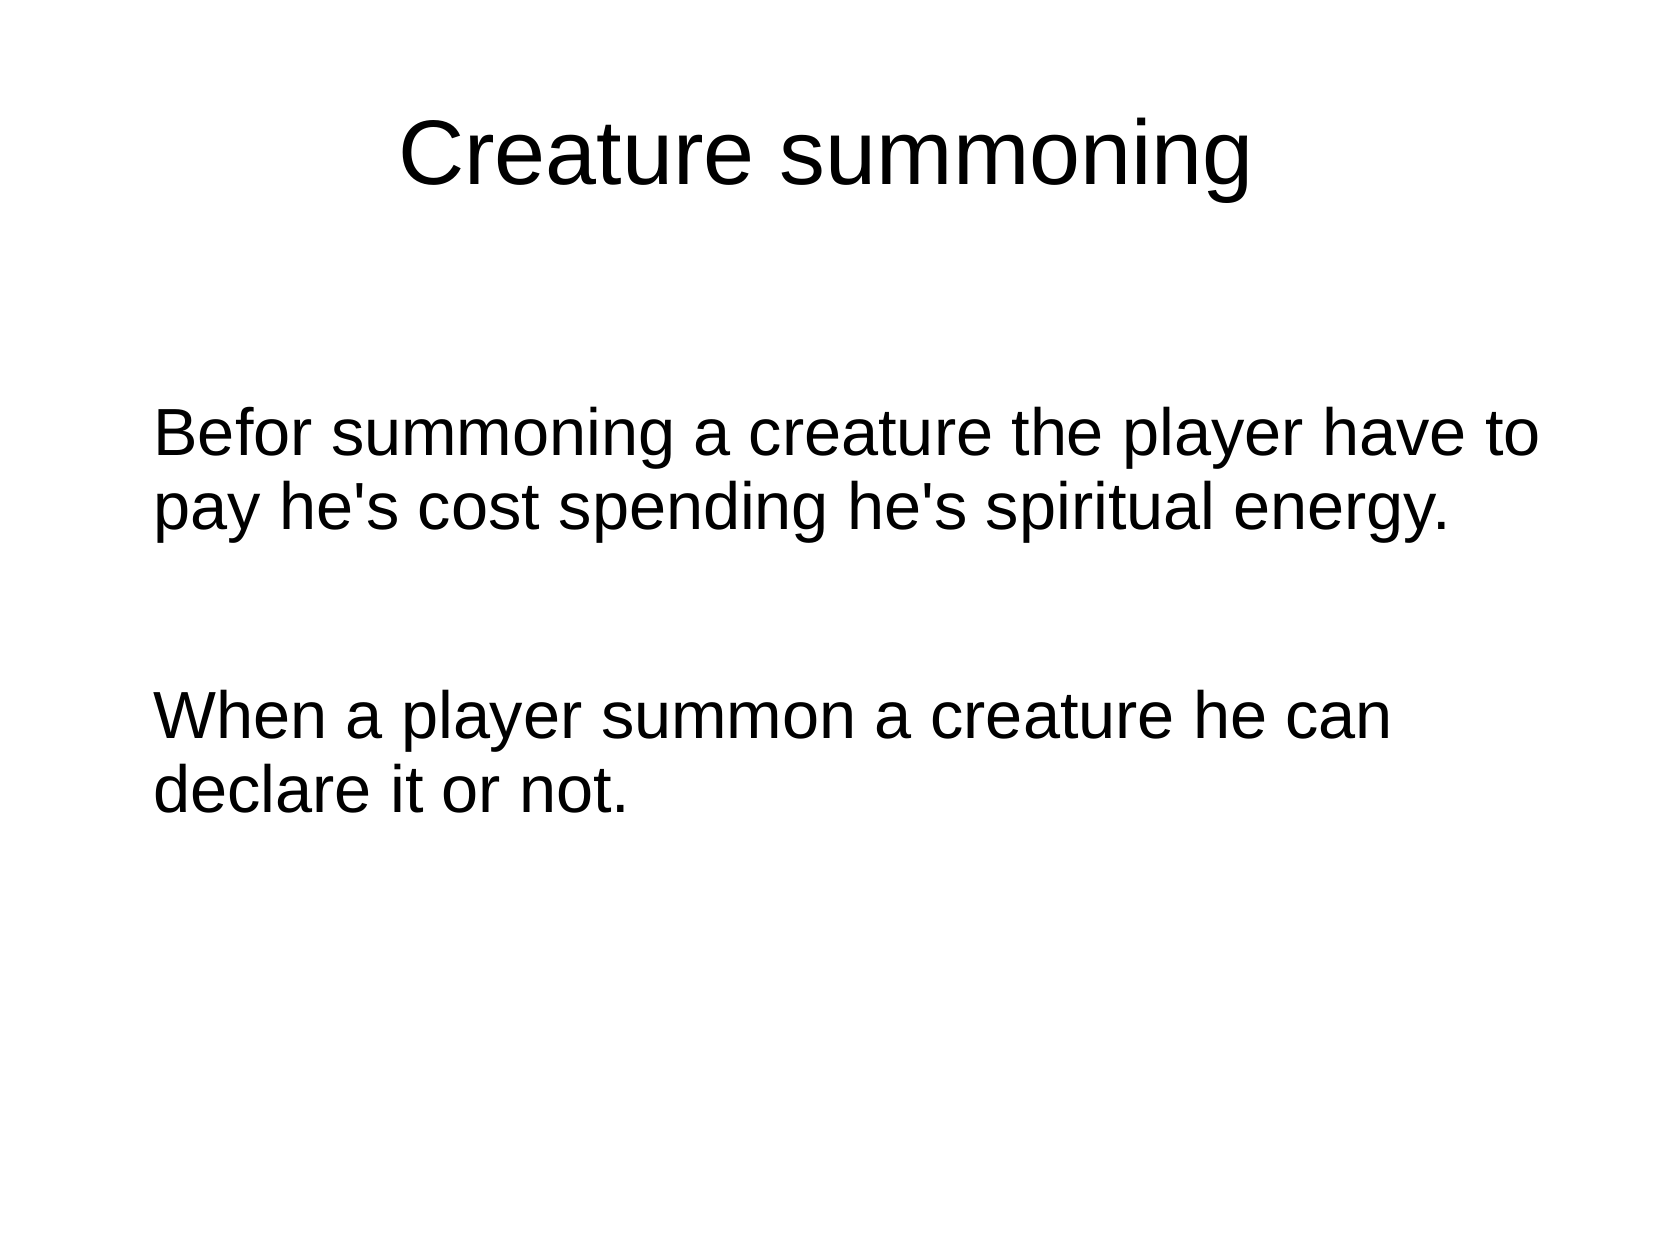

# Creature summoning
Befor summoning a creature the player have to pay he's cost spending he's spiritual energy.
When a player summon a creature he can declare it or not.